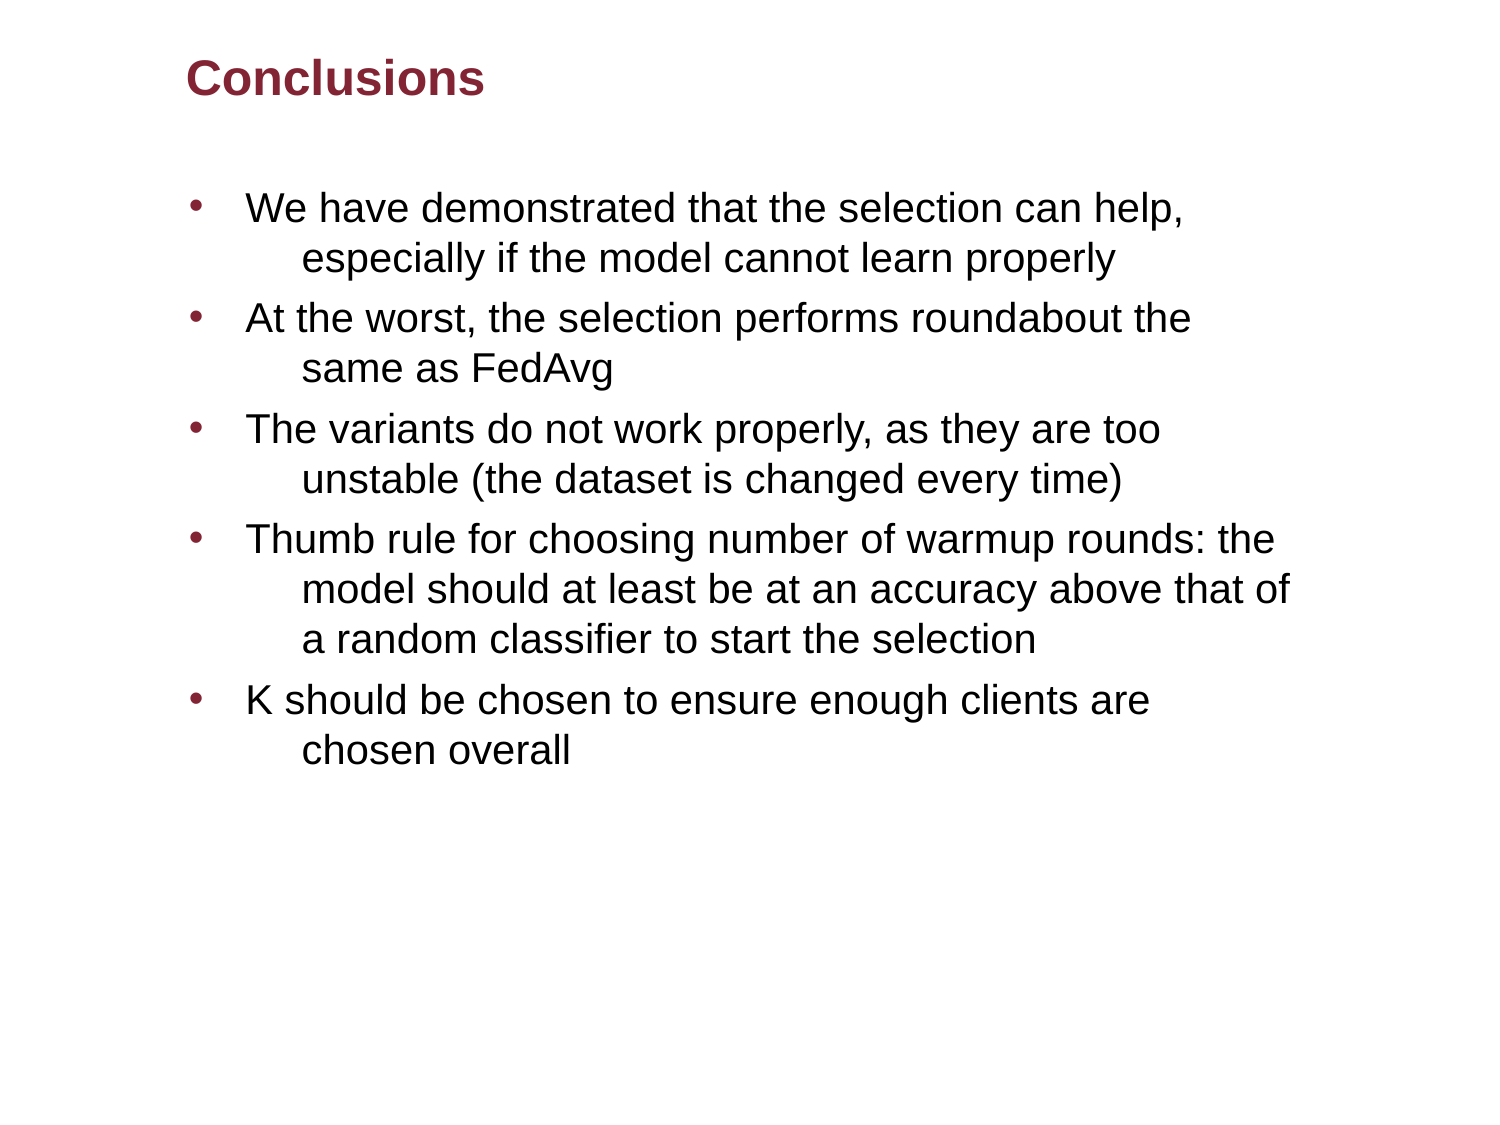

# Conclusions
We have demonstrated that the selection can help, especially if the model cannot learn properly
At the worst, the selection performs roundabout the same as FedAvg
The variants do not work properly, as they are too unstable (the dataset is changed every time)
Thumb rule for choosing number of warmup rounds: the model should at least be at an accuracy above that of a random classifier to start the selection
K should be chosen to ensure enough clients are chosen overall
Fairness and Demographic Parity for multi-class classification
Pagina